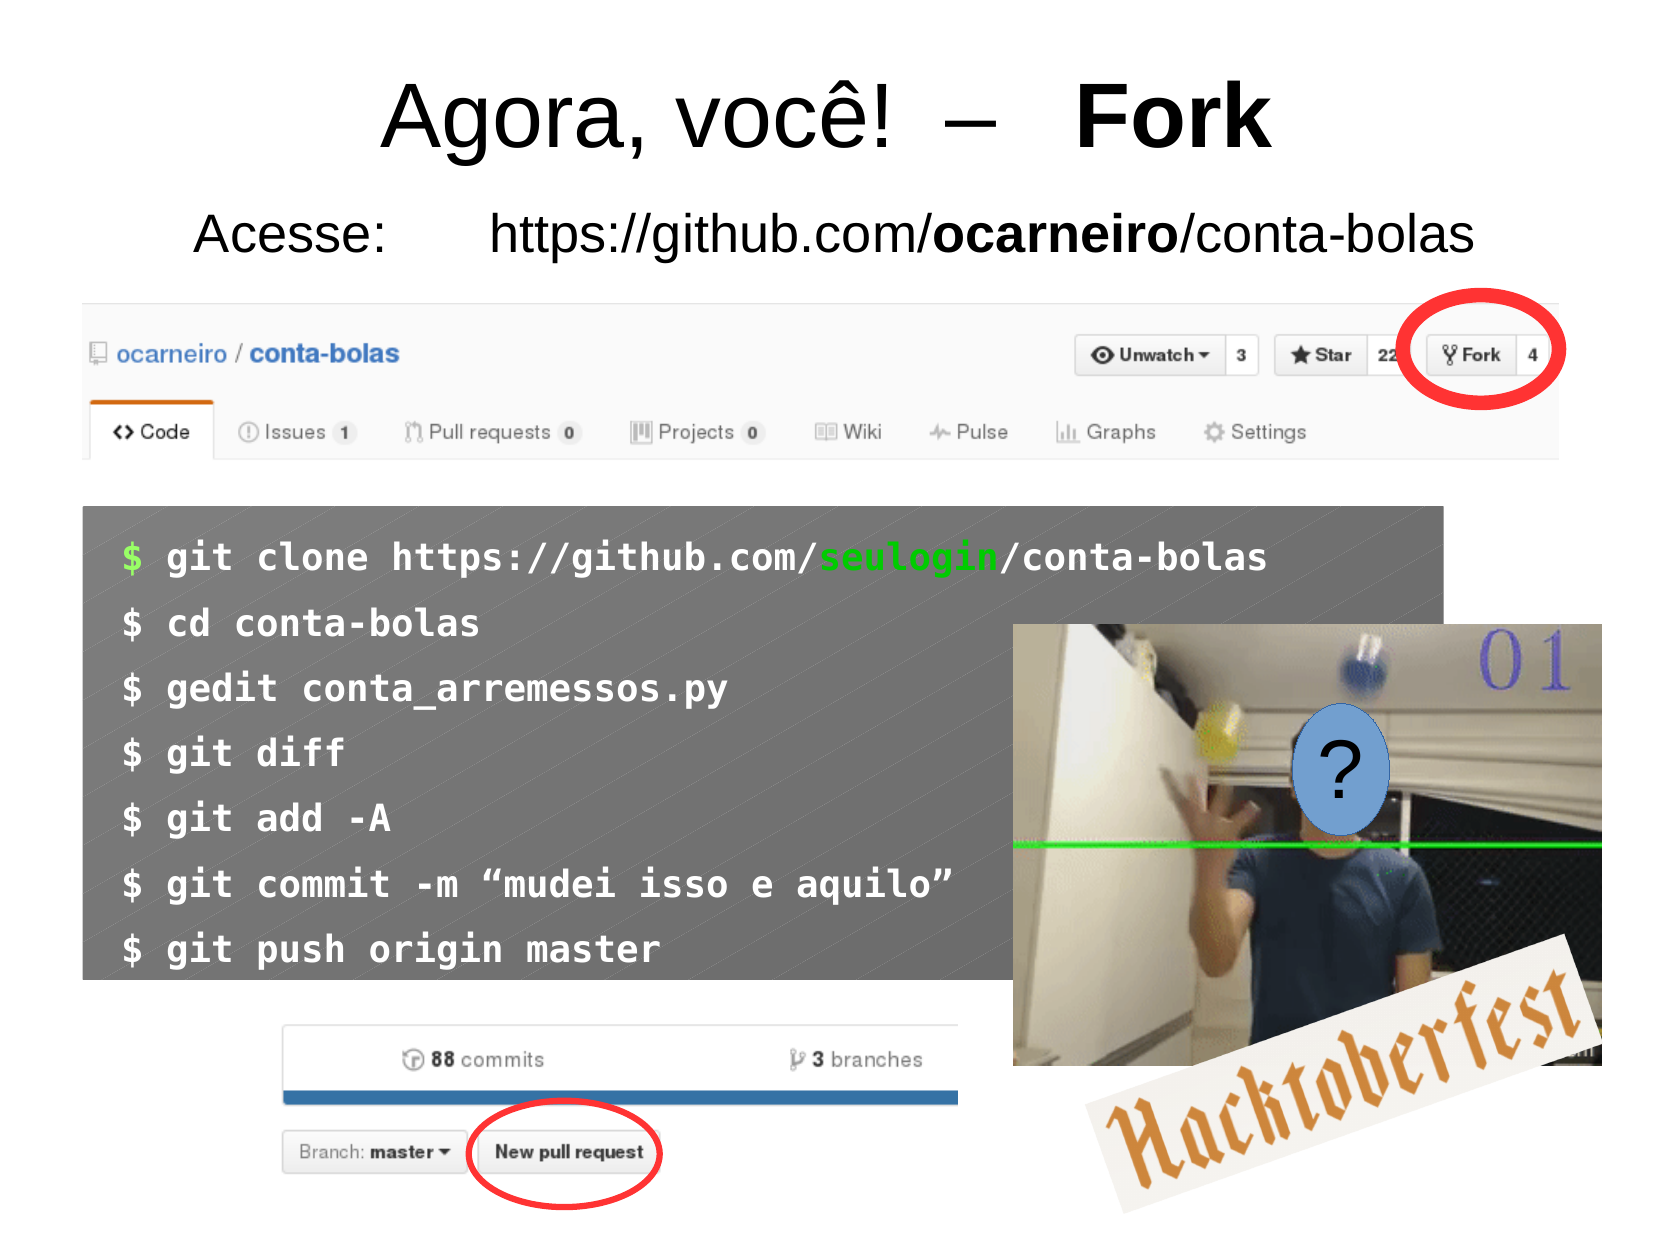

# Agora, você! – Fork
Acesse: 		https://github.com/ocarneiro/conta-bolas
$ git clone https://github.com/seulogin/conta-bolas
$ cd conta-bolas
$ gedit conta_arremessos.py
$ git diff
$ git add -A
$ git commit -m “mudei isso e aquilo”
$ git push origin master
?